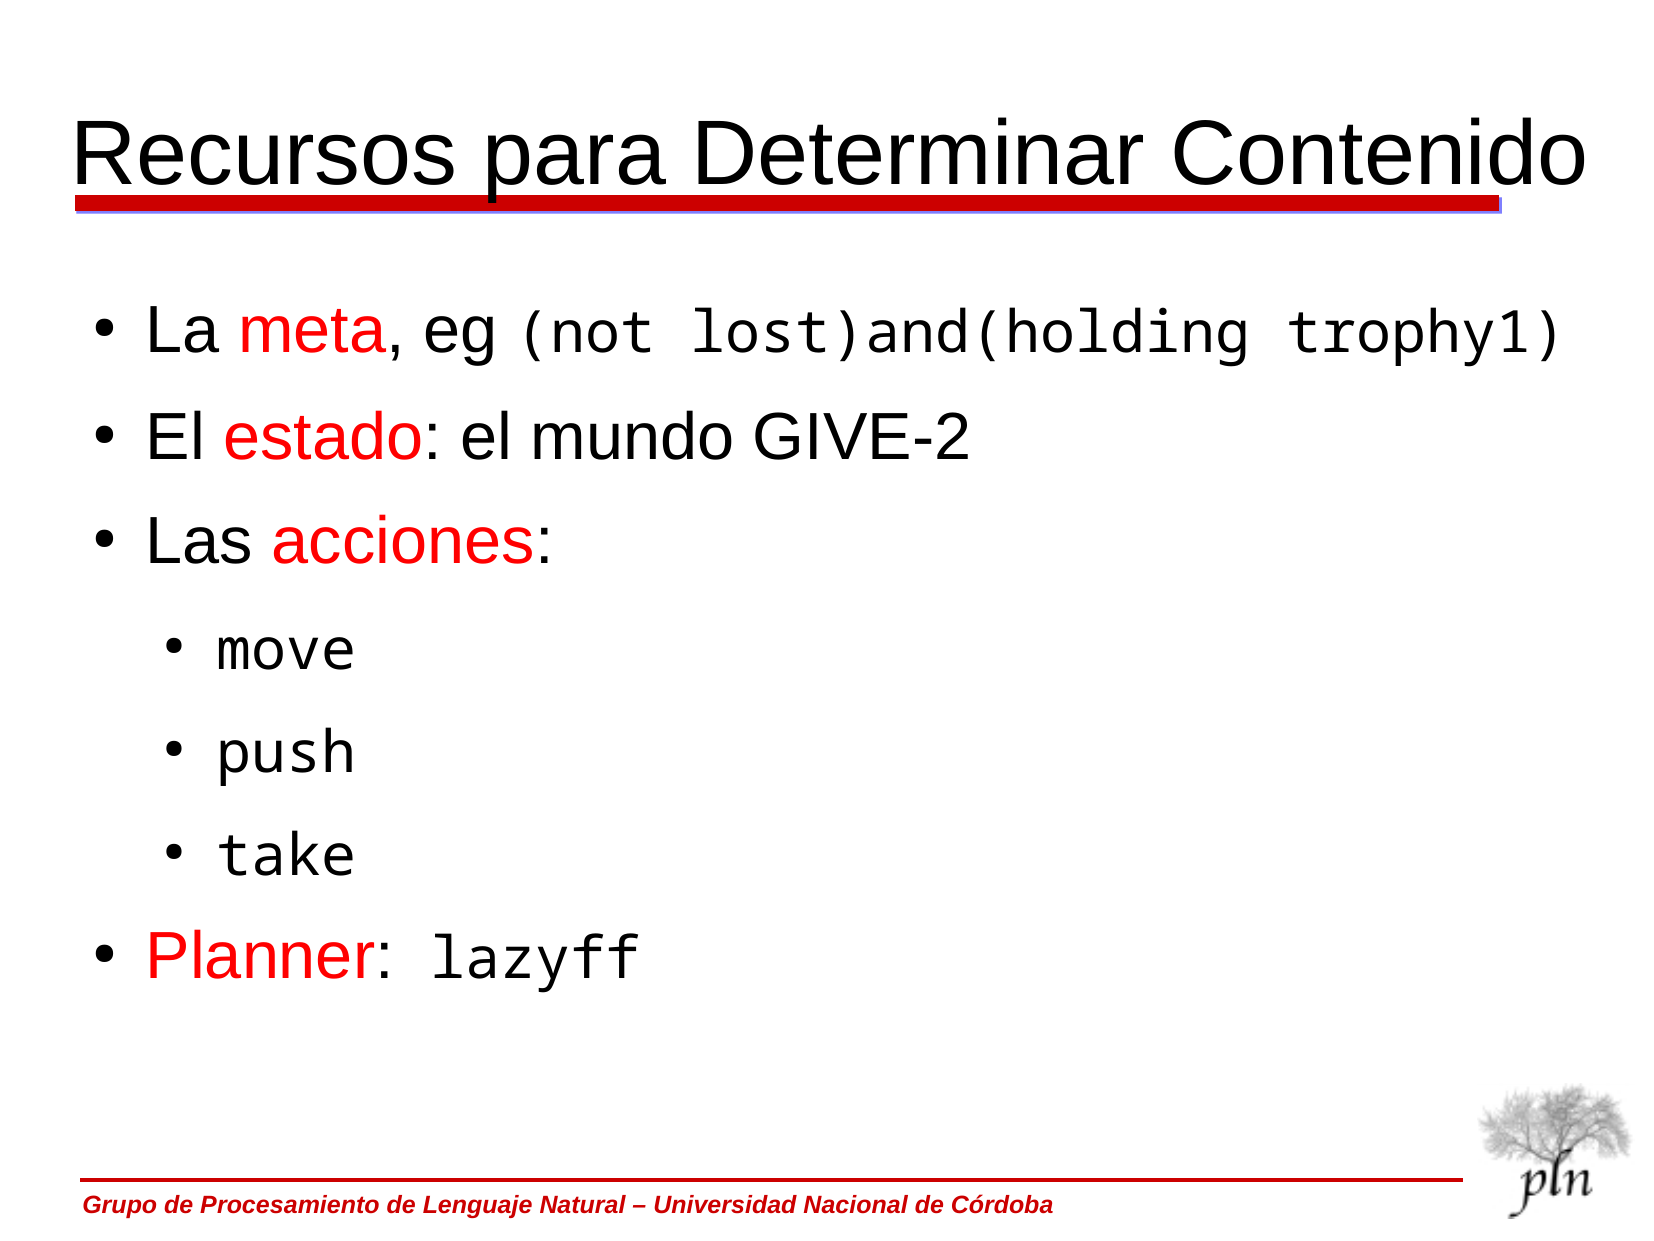

# Recursos para Determinar Contenido
La meta, eg (not lost)and(holding trophy1)
El estado: el mundo GIVE-2
Las acciones:
move
push
take
Planner: lazyff